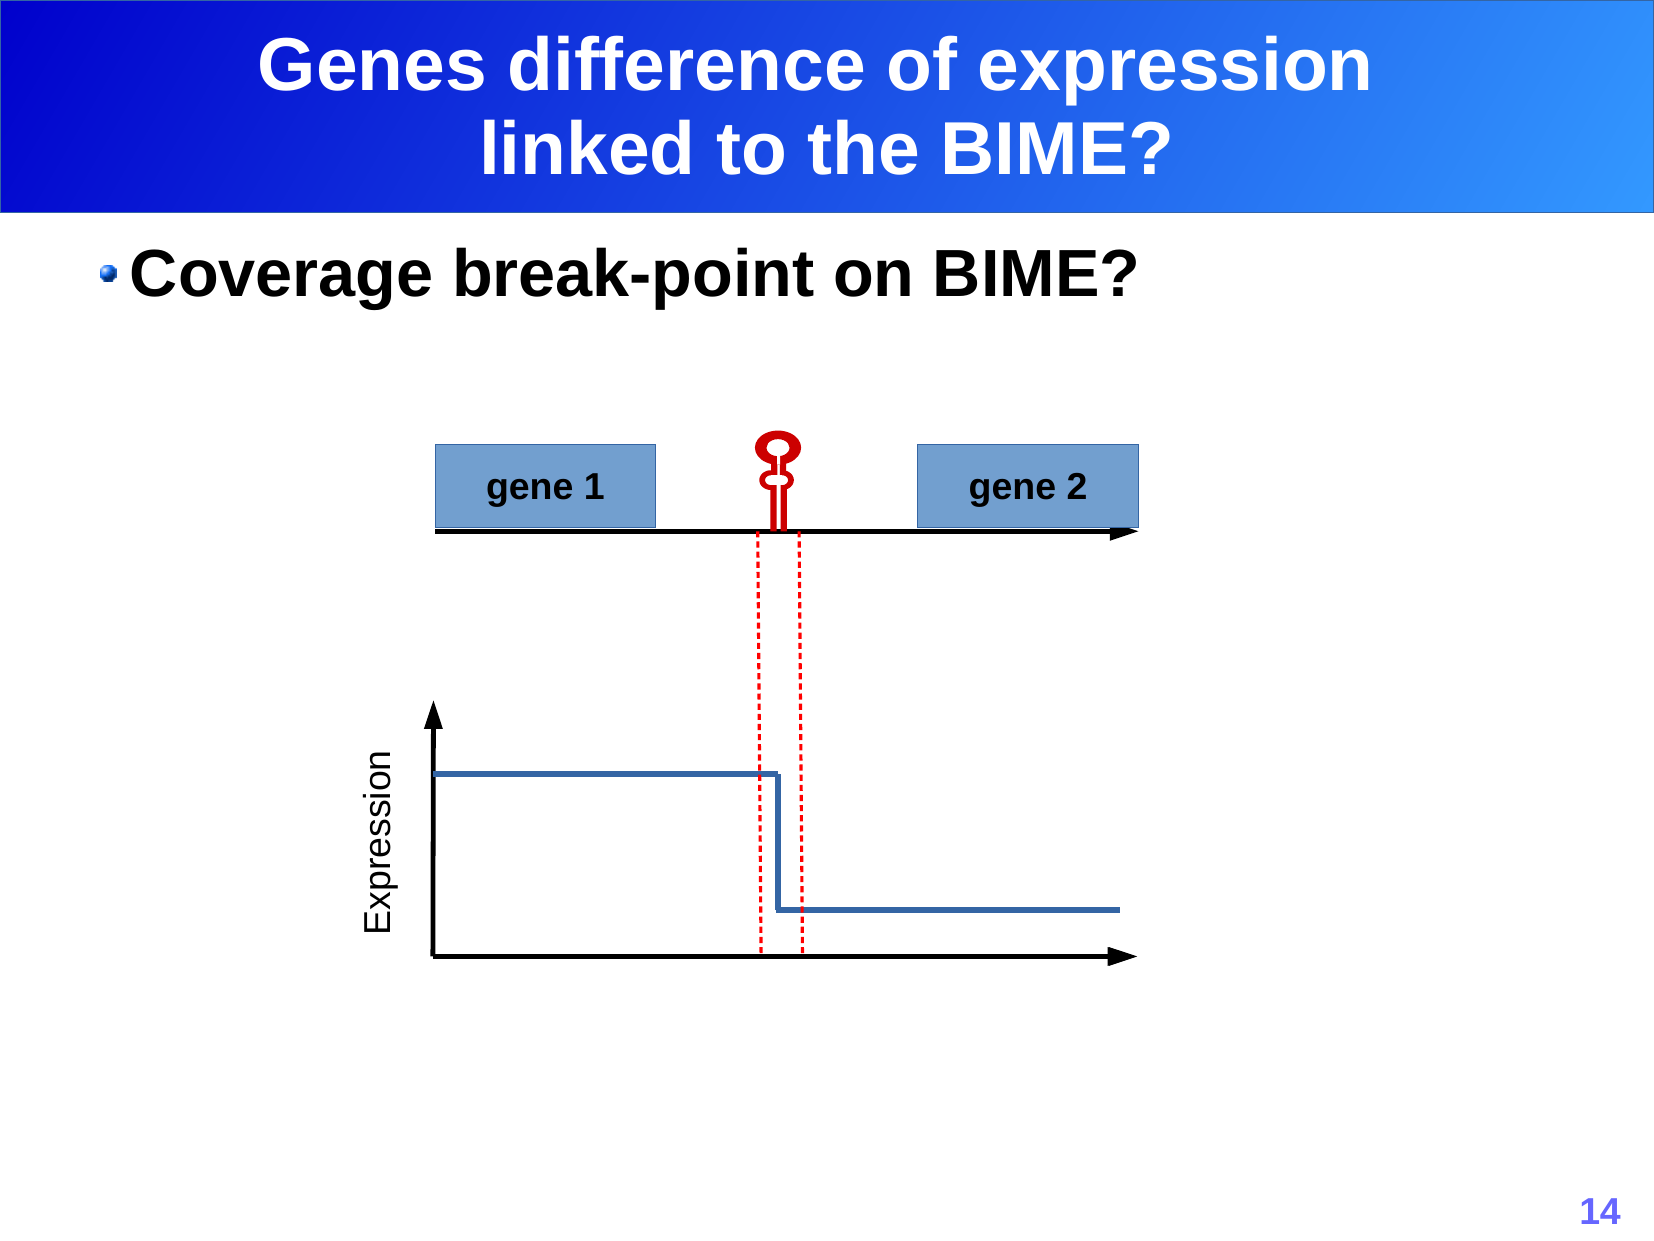

# Genes difference of expression linked to the BIME?
Coverage break-point on BIME?
gene 1
gene 2
Expression
14